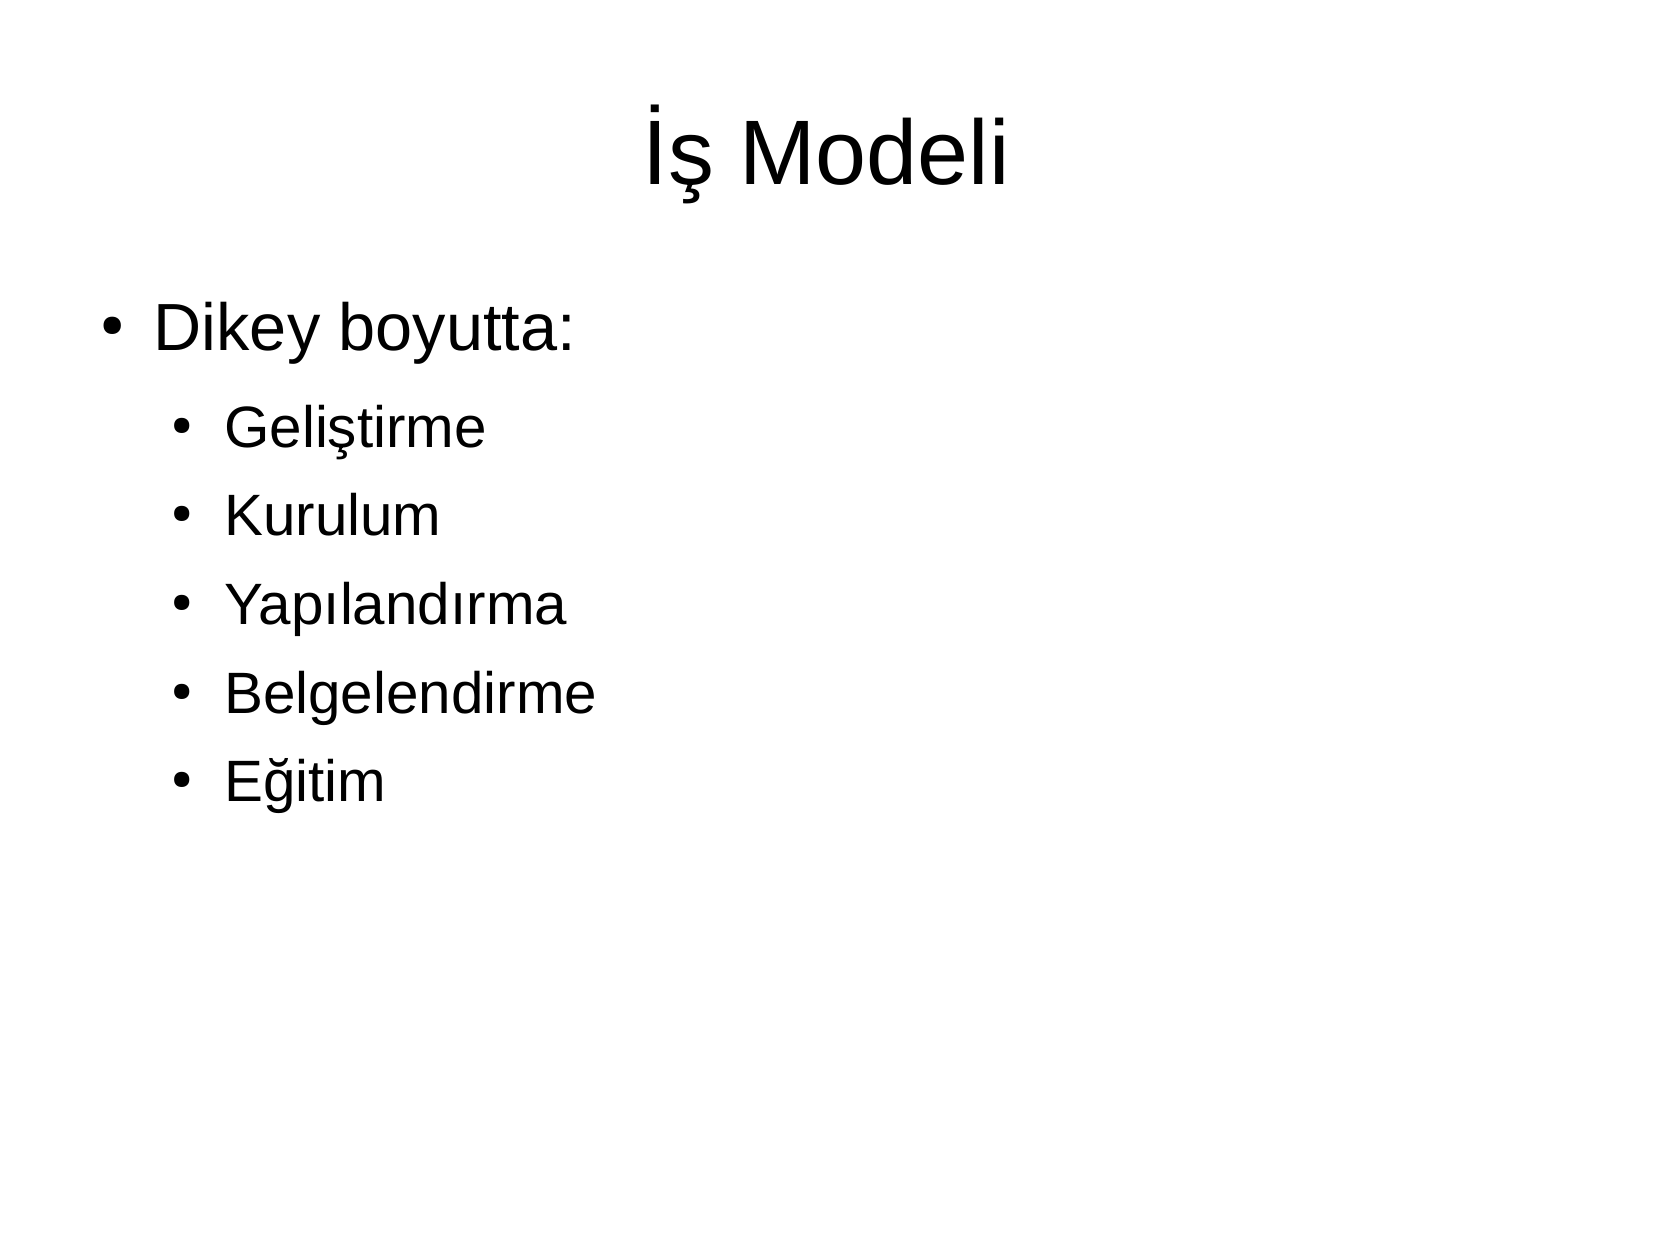

# İş Modeli
Dikey boyutta:
Geliştirme
Kurulum
Yapılandırma
Belgelendirme
Eğitim